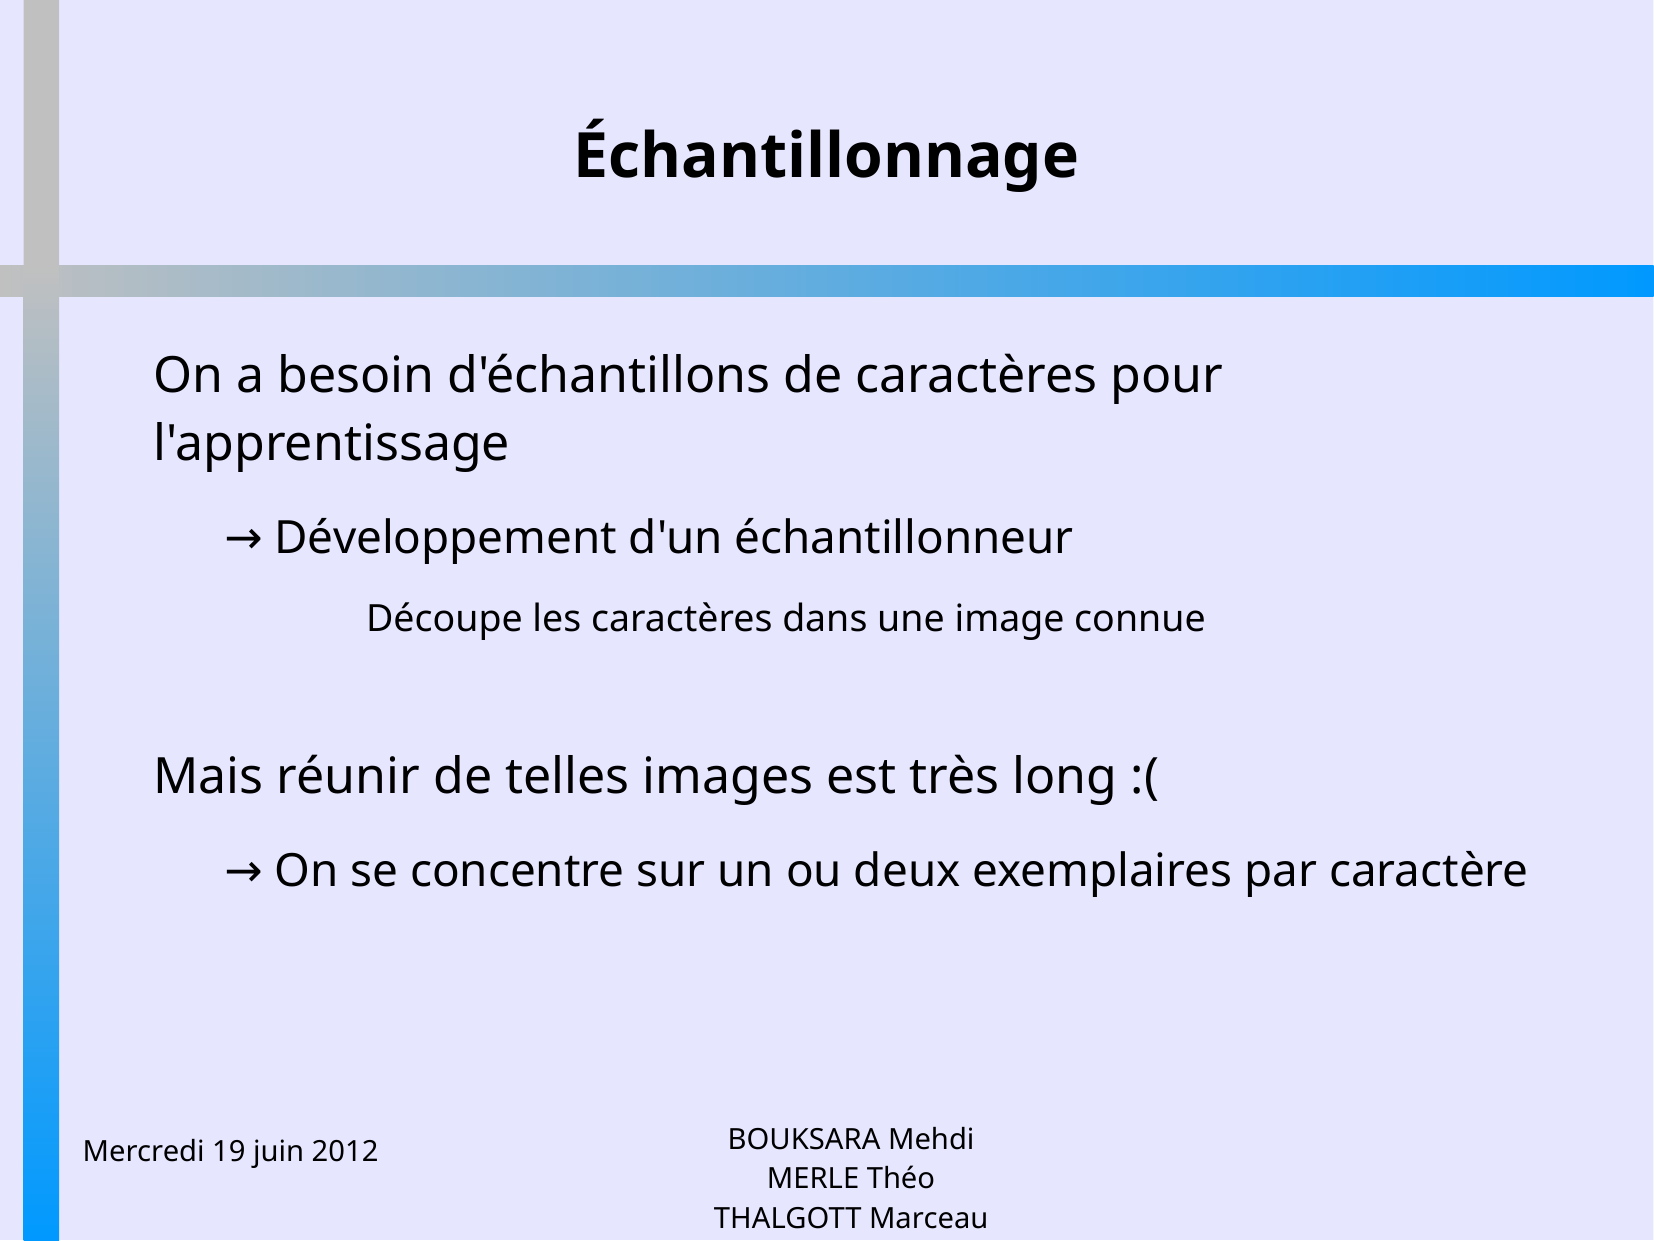

# Échantillonnage
On a besoin d'échantillons de caractères pour l'apprentissage
→ Développement d'un échantillonneur
Découpe les caractères dans une image connue
Mais réunir de telles images est très long :(
→ On se concentre sur un ou deux exemplaires par caractère